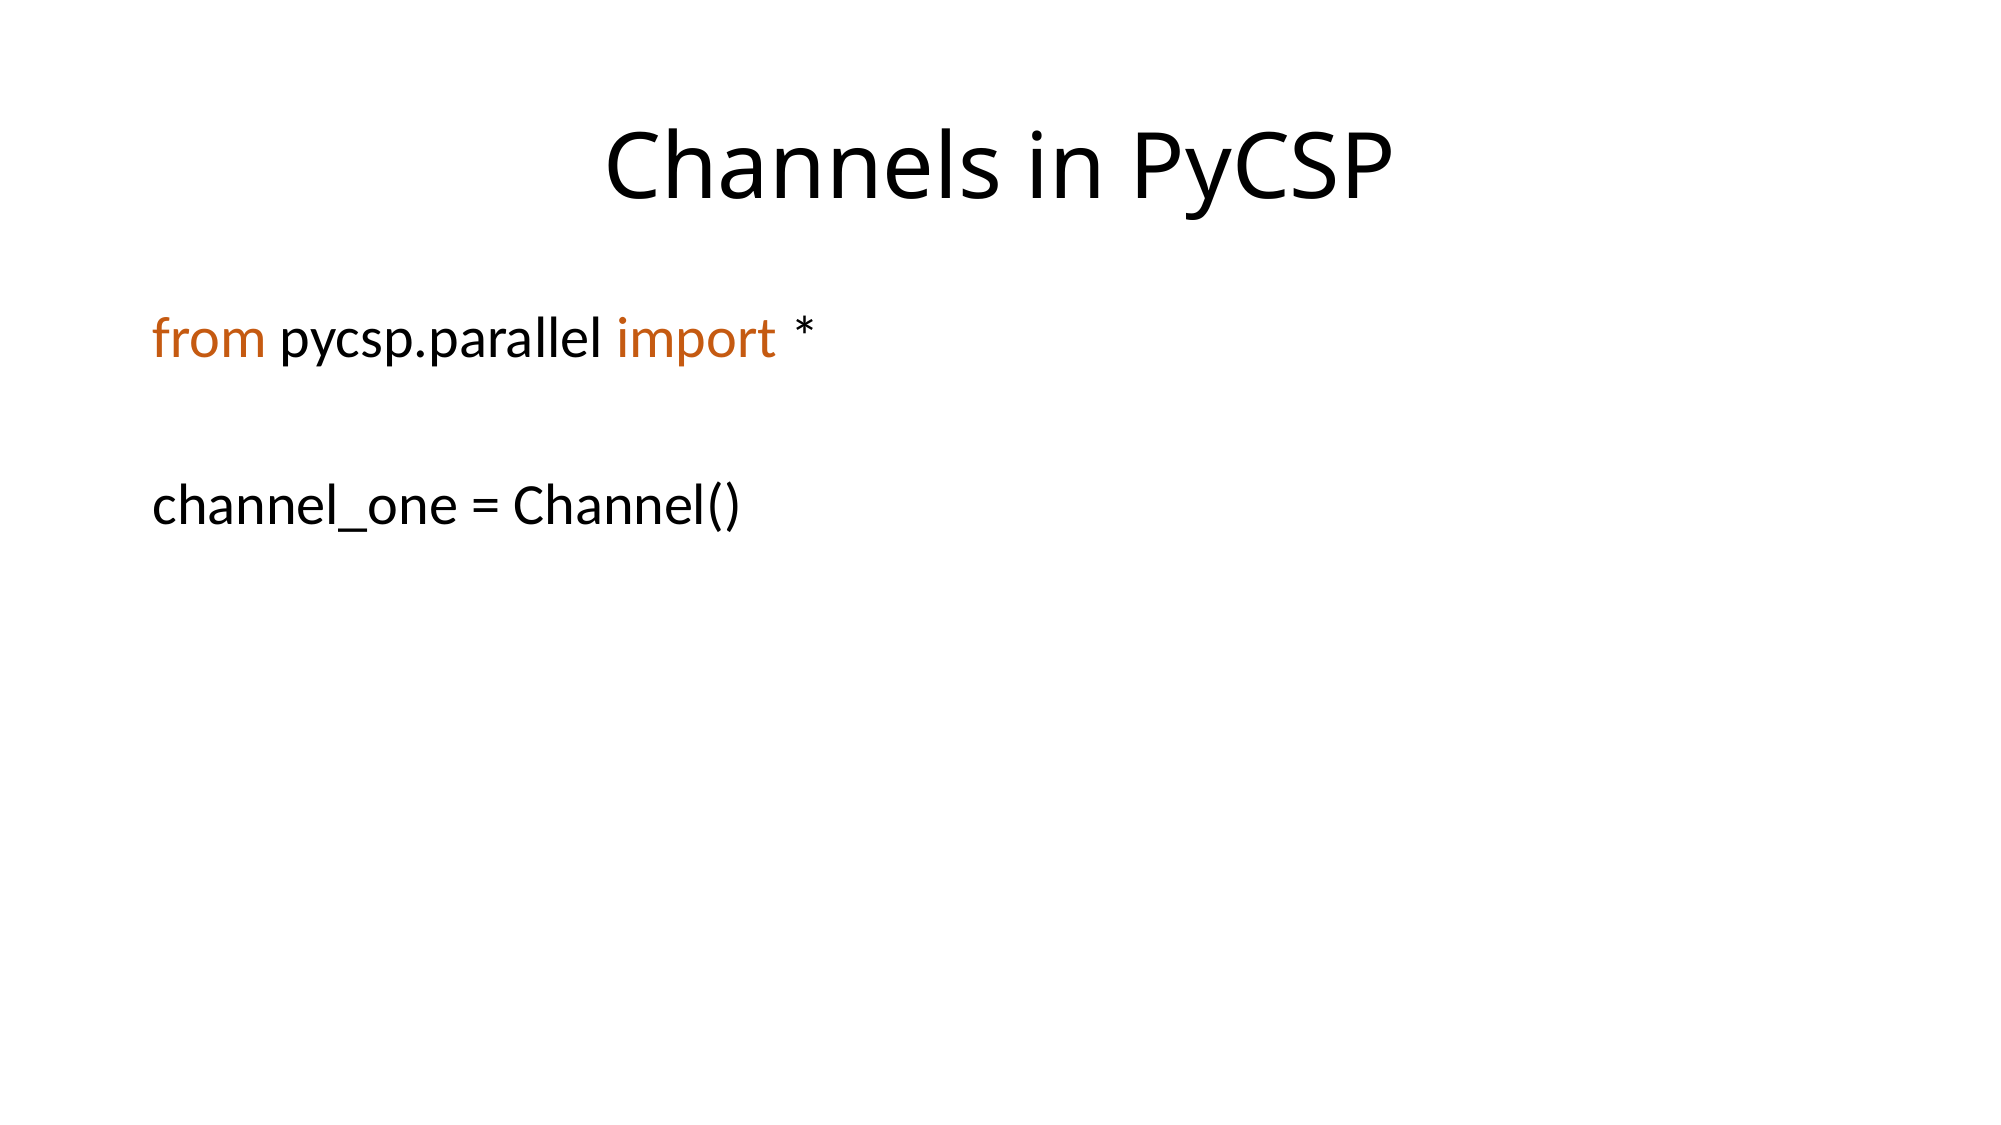

# Channels in PyCSP
from pycsp.parallel import *
channel_one = Channel()